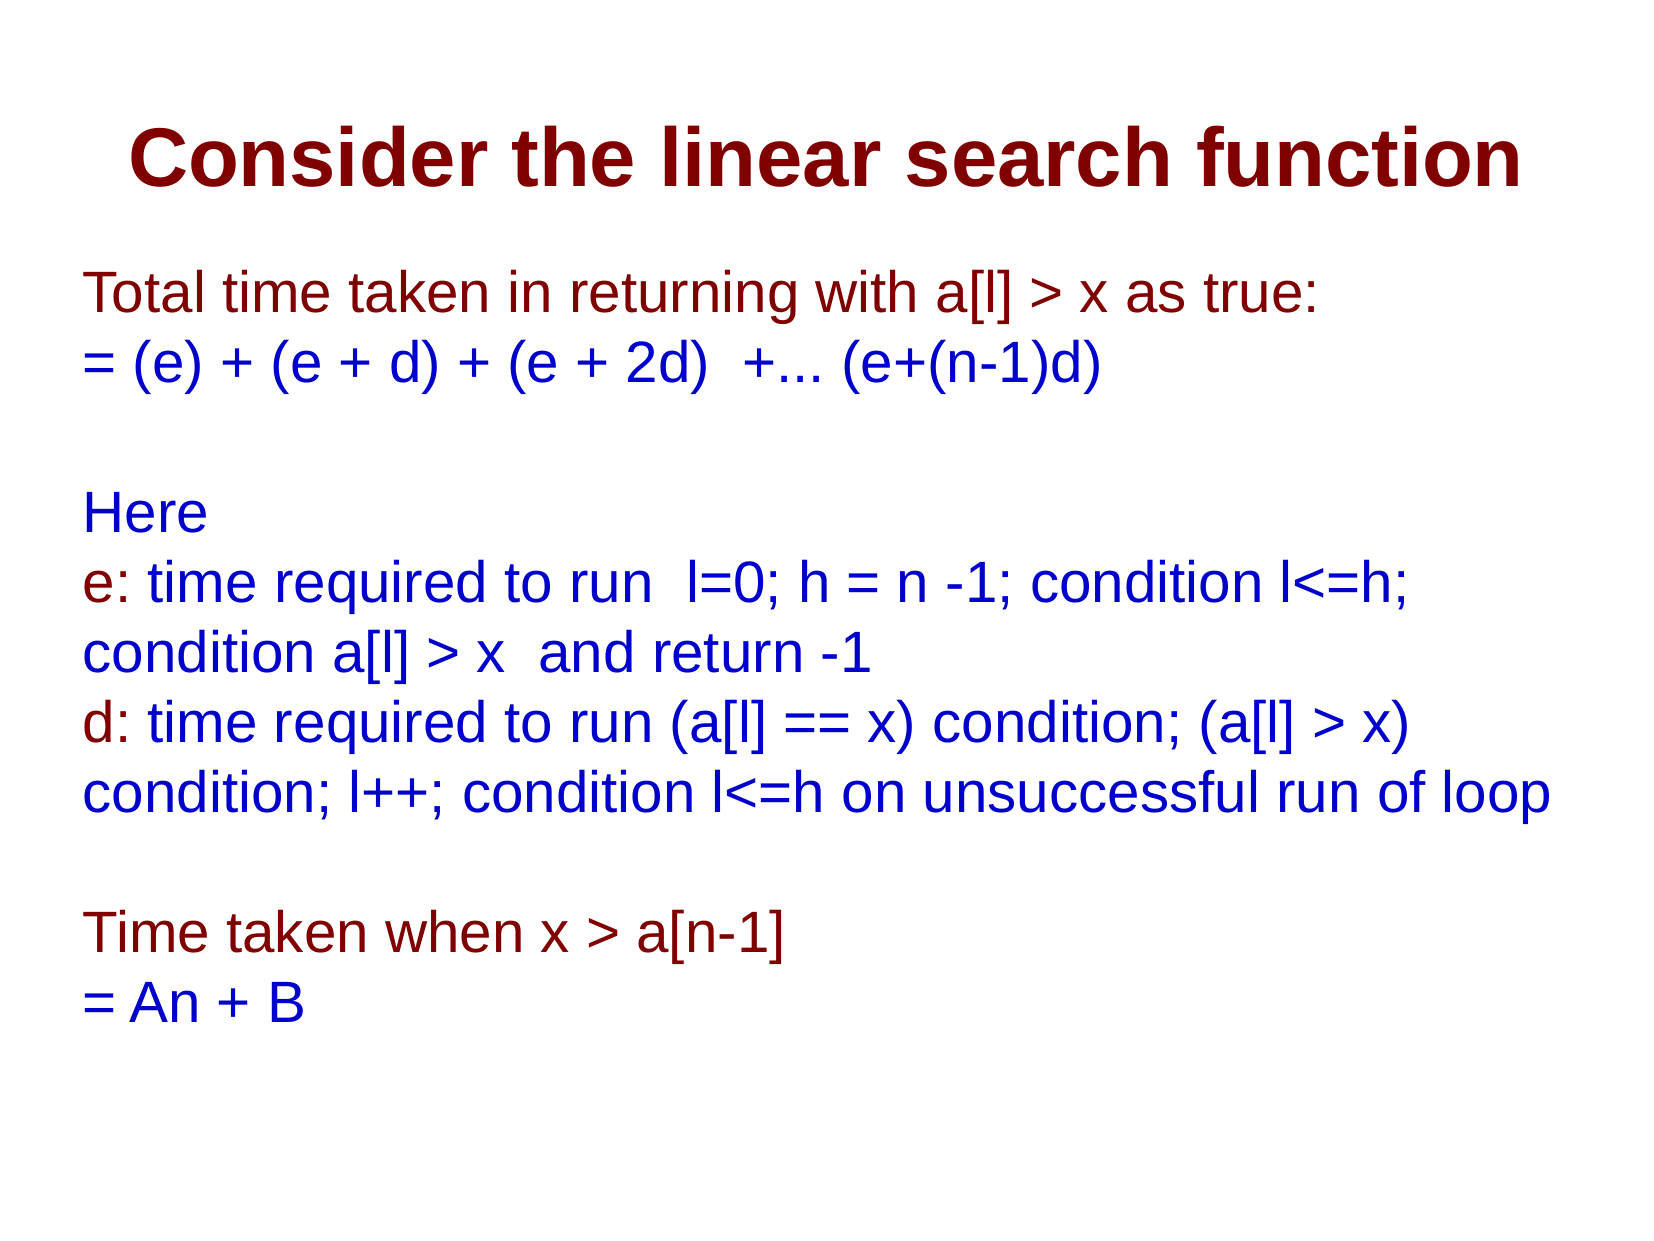

# Consider the linear search function
Total time taken in returning with a[l] > x as true:
= (e) + (e + d) + (e + 2d) +... (e+(n-1)d)
Here
e: time required to run l=0; h = n -1; condition l<=h; condition a[l] > x and return -1
d: time required to run (a[l] == x) condition; (a[l] > x) condition; l++; condition l<=h on unsuccessful run of loop
Time taken when x > a[n-1]
= An + B